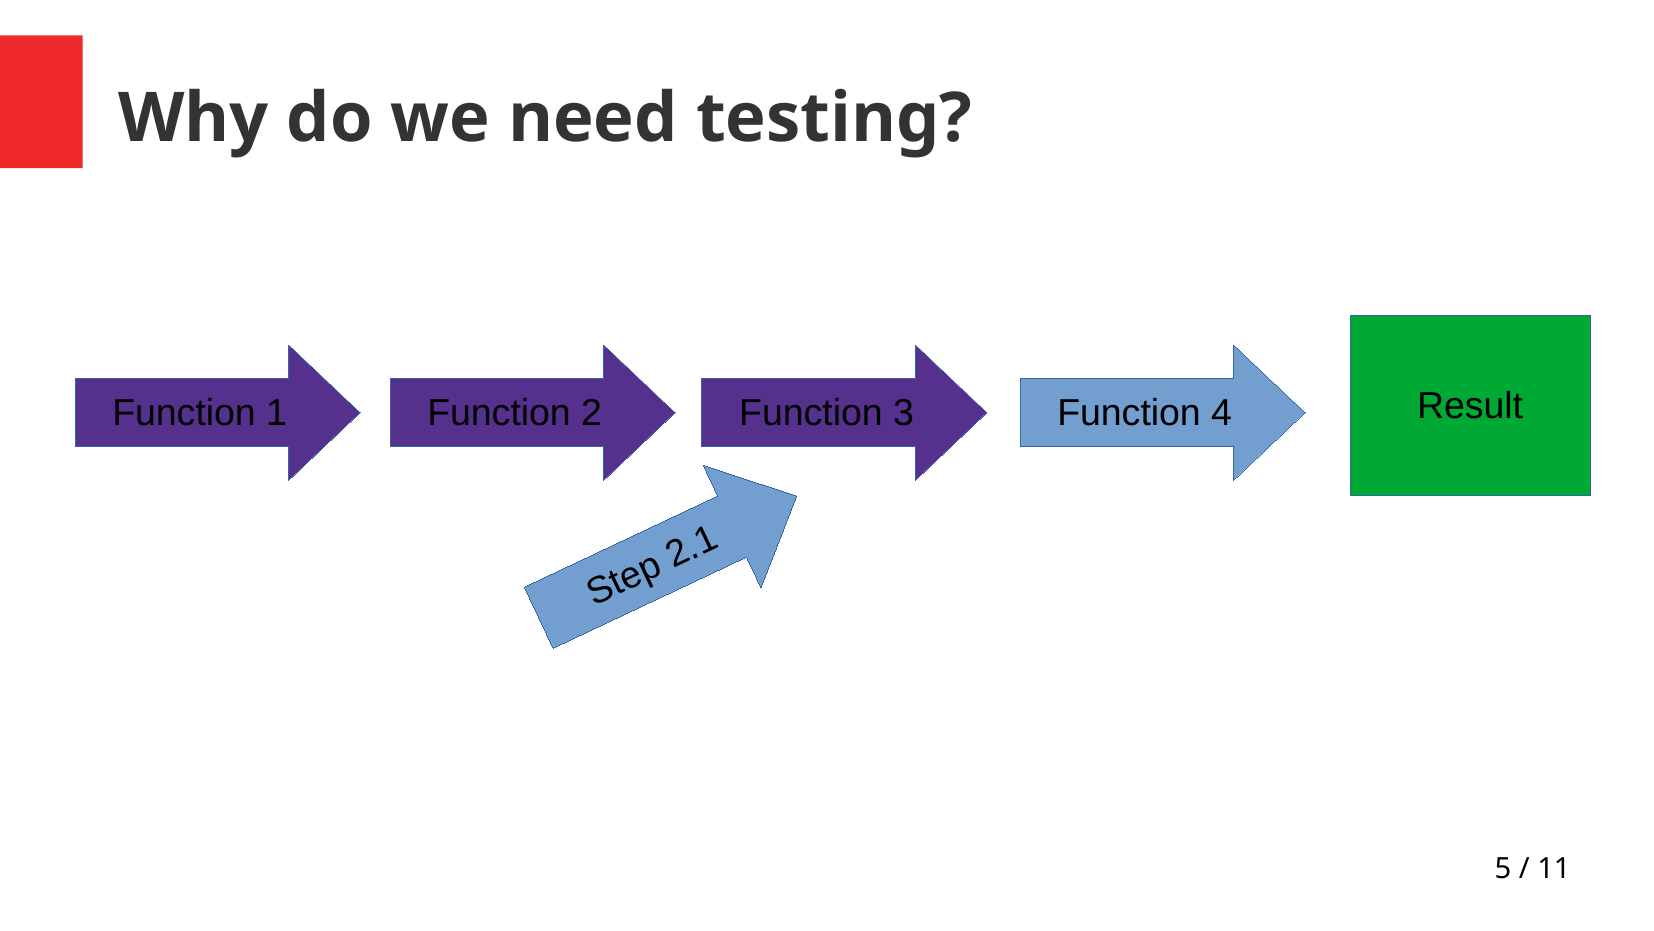

# Why do we need testing?
Result
Function 1
Function 2
Function 3
Function 4
Step 2.1
5